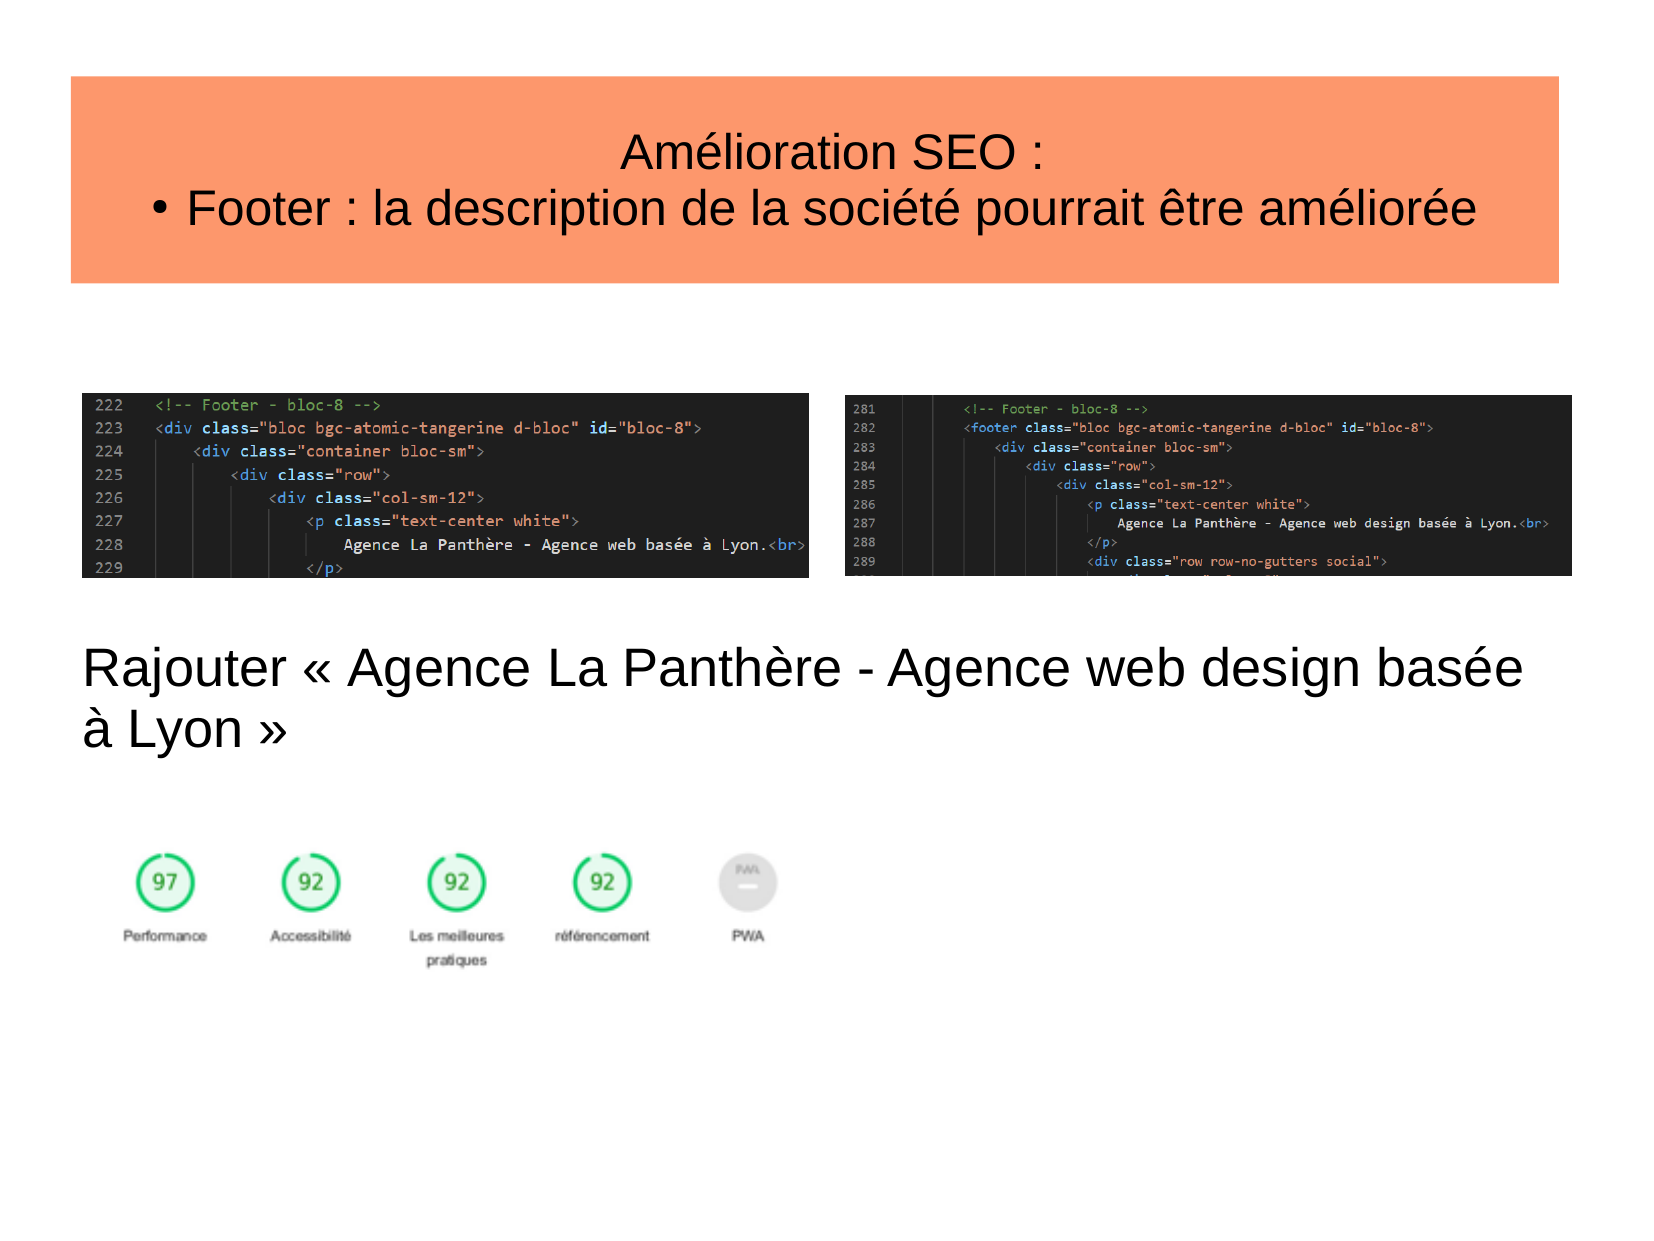

# Amélioration SEO :
Footer : la description de la société pourrait être améliorée
Rajouter « Agence La Panthère - Agence web design basée à Lyon »